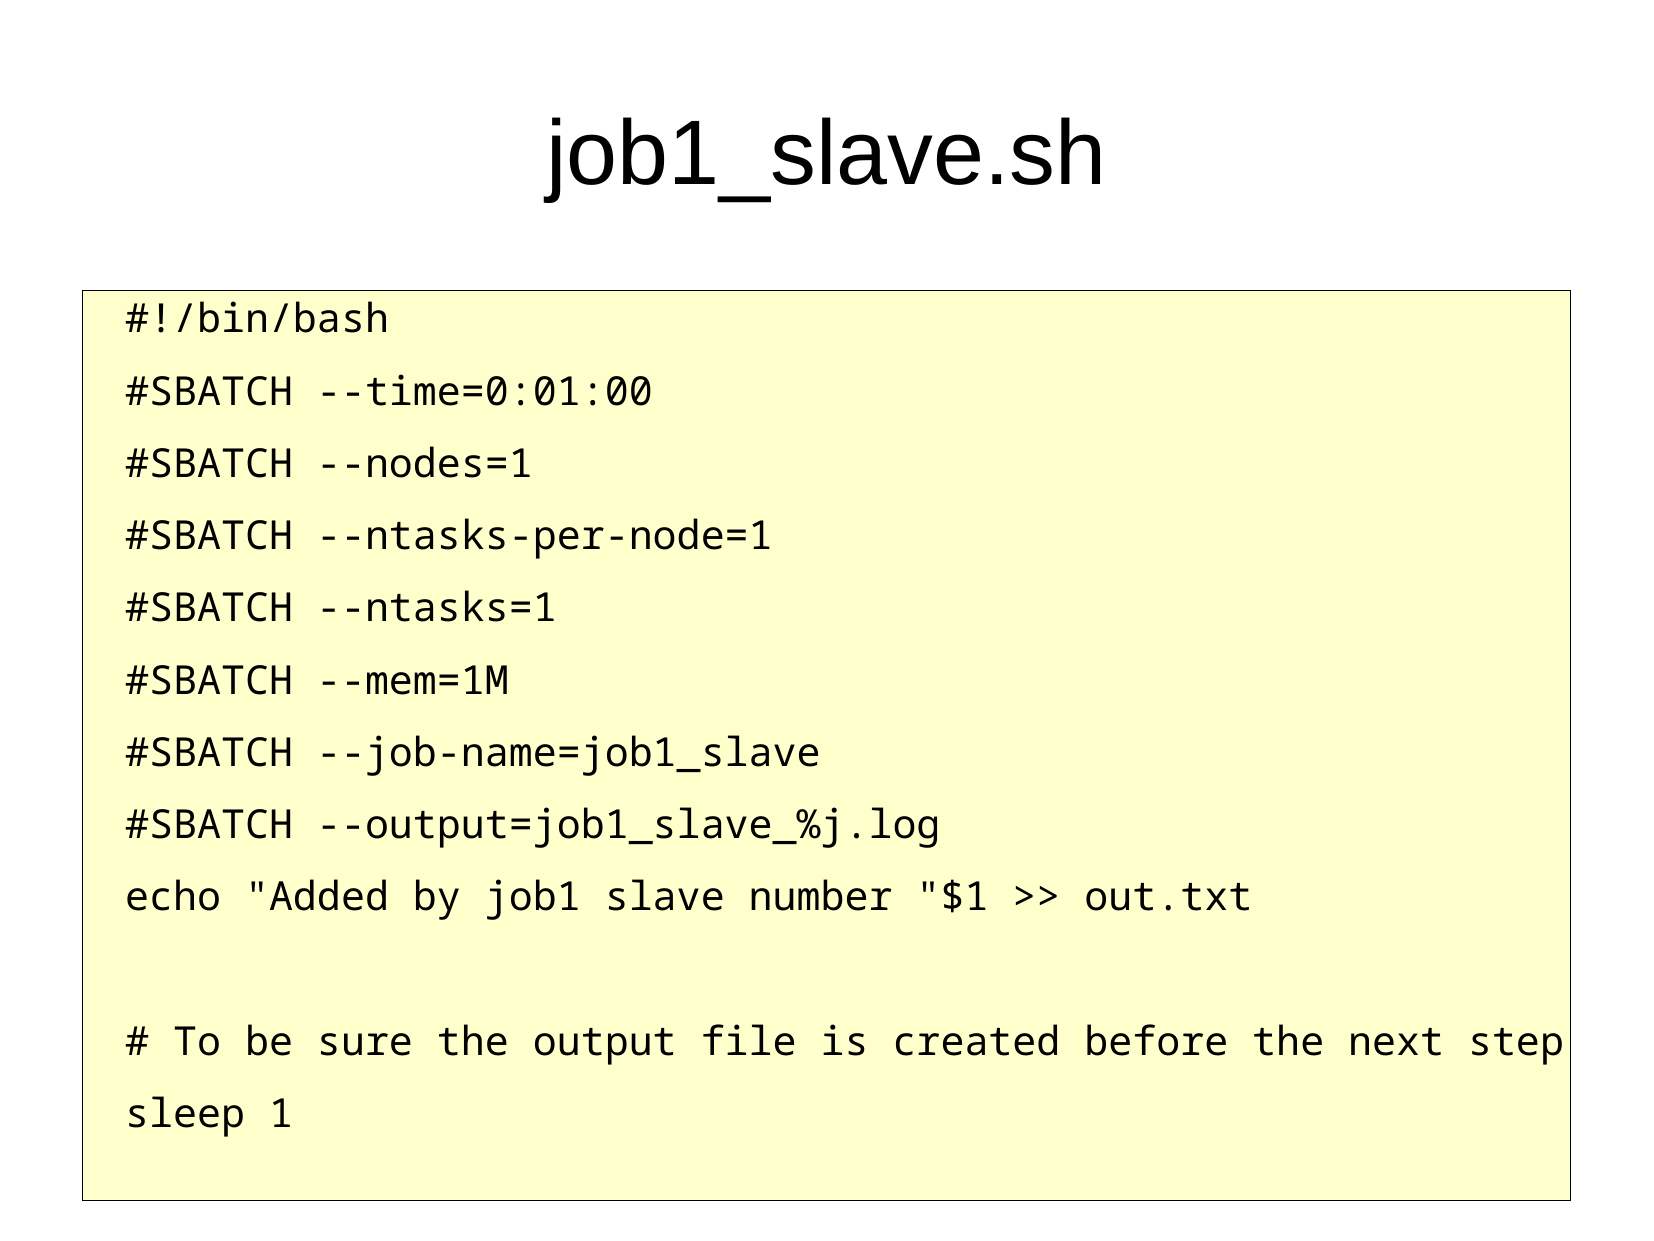

# job1_slave.sh
#!/bin/bash
#SBATCH --time=0:01:00
#SBATCH --nodes=1
#SBATCH --ntasks-per-node=1
#SBATCH --ntasks=1
#SBATCH --mem=1M
#SBATCH --job-name=job1_slave
#SBATCH --output=job1_slave_%j.log
echo "Added by job1 slave number "$1 >> out.txt
# To be sure the output file is created before the next step
sleep 1